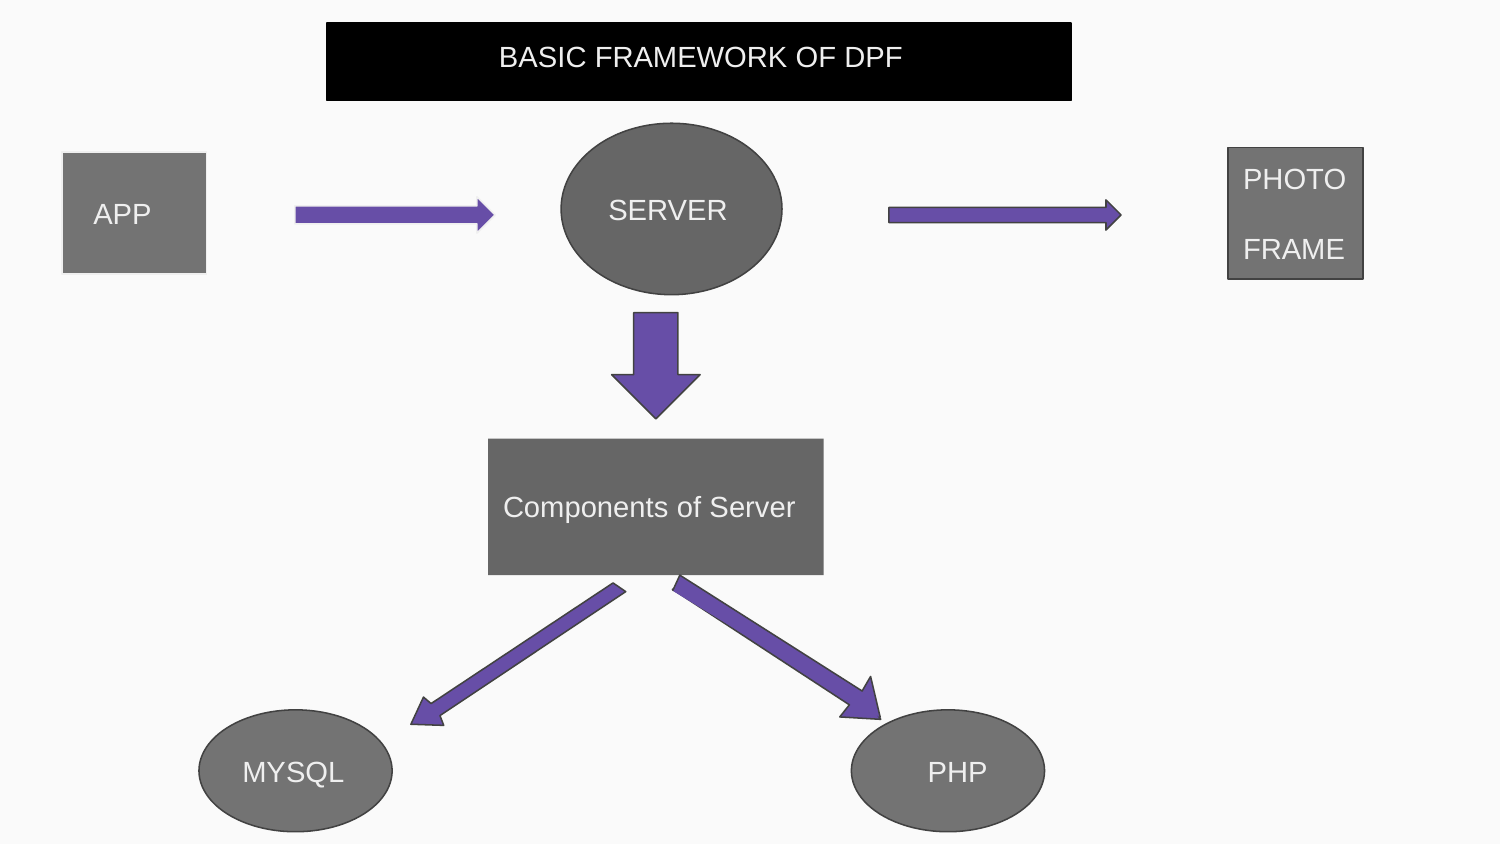

BASIC FRAMEWORK OF DPF
SERVER
PHOTO FRAME
 APP
Components of Server
MYSQL
 PHP